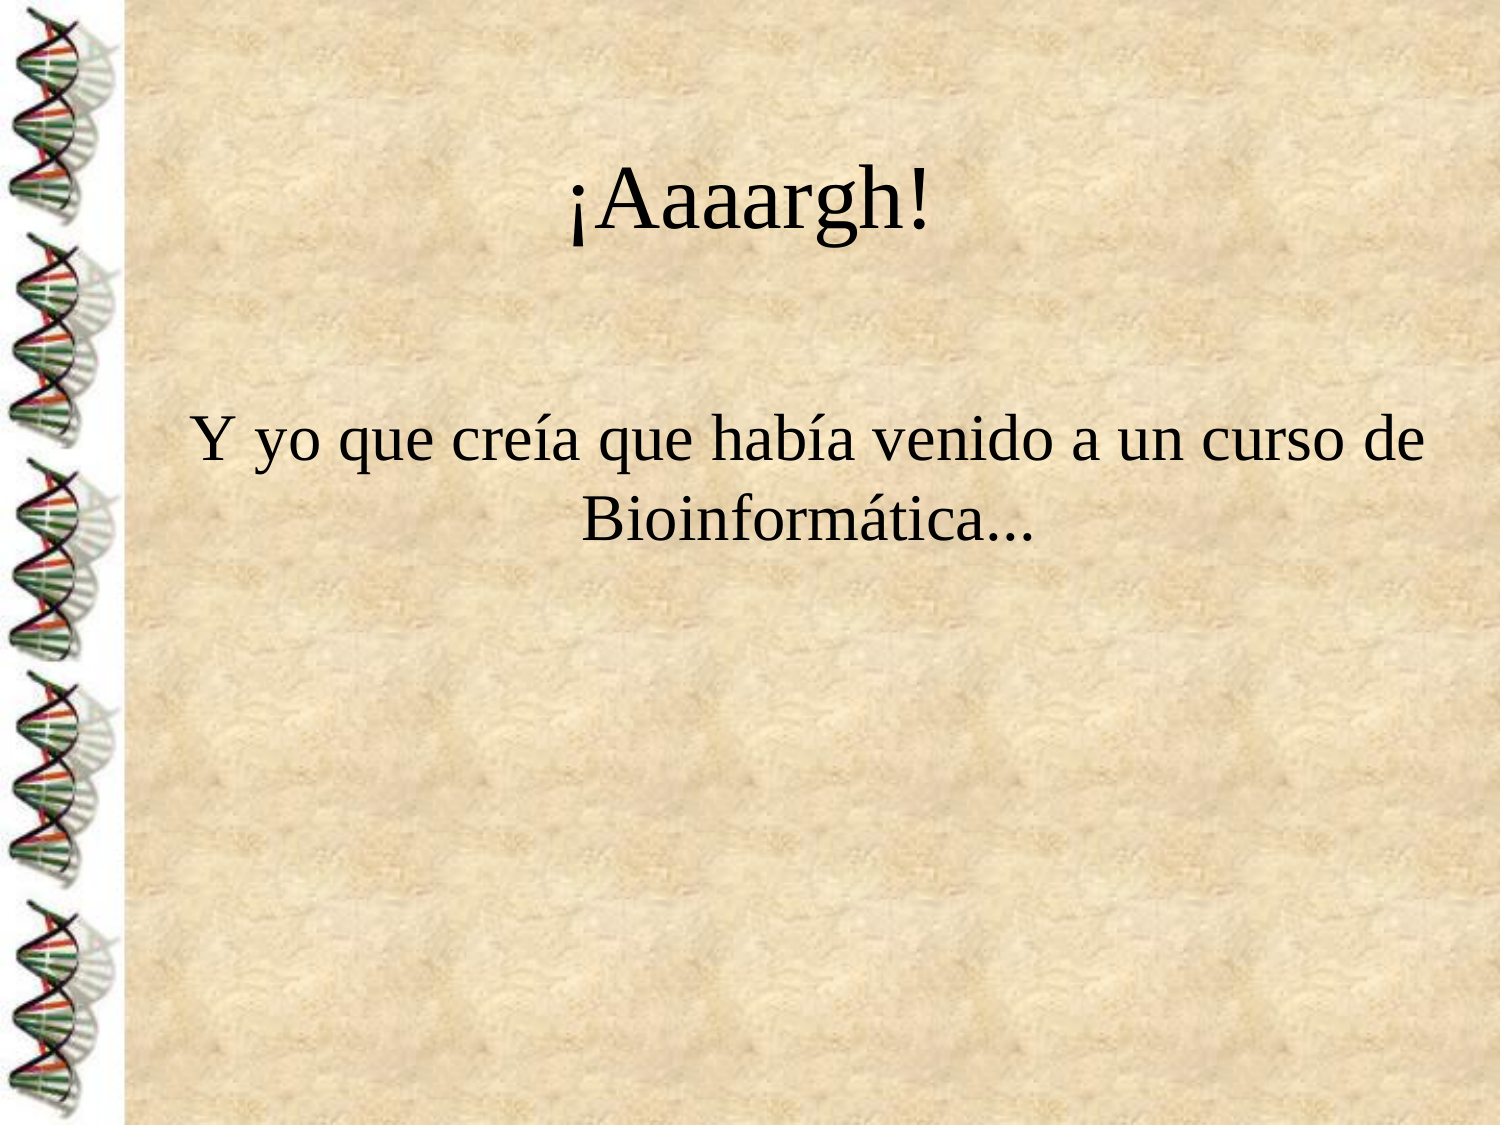

# ¡Aaaargh!
Y yo que creía que había venido a un curso de Bioinformática...